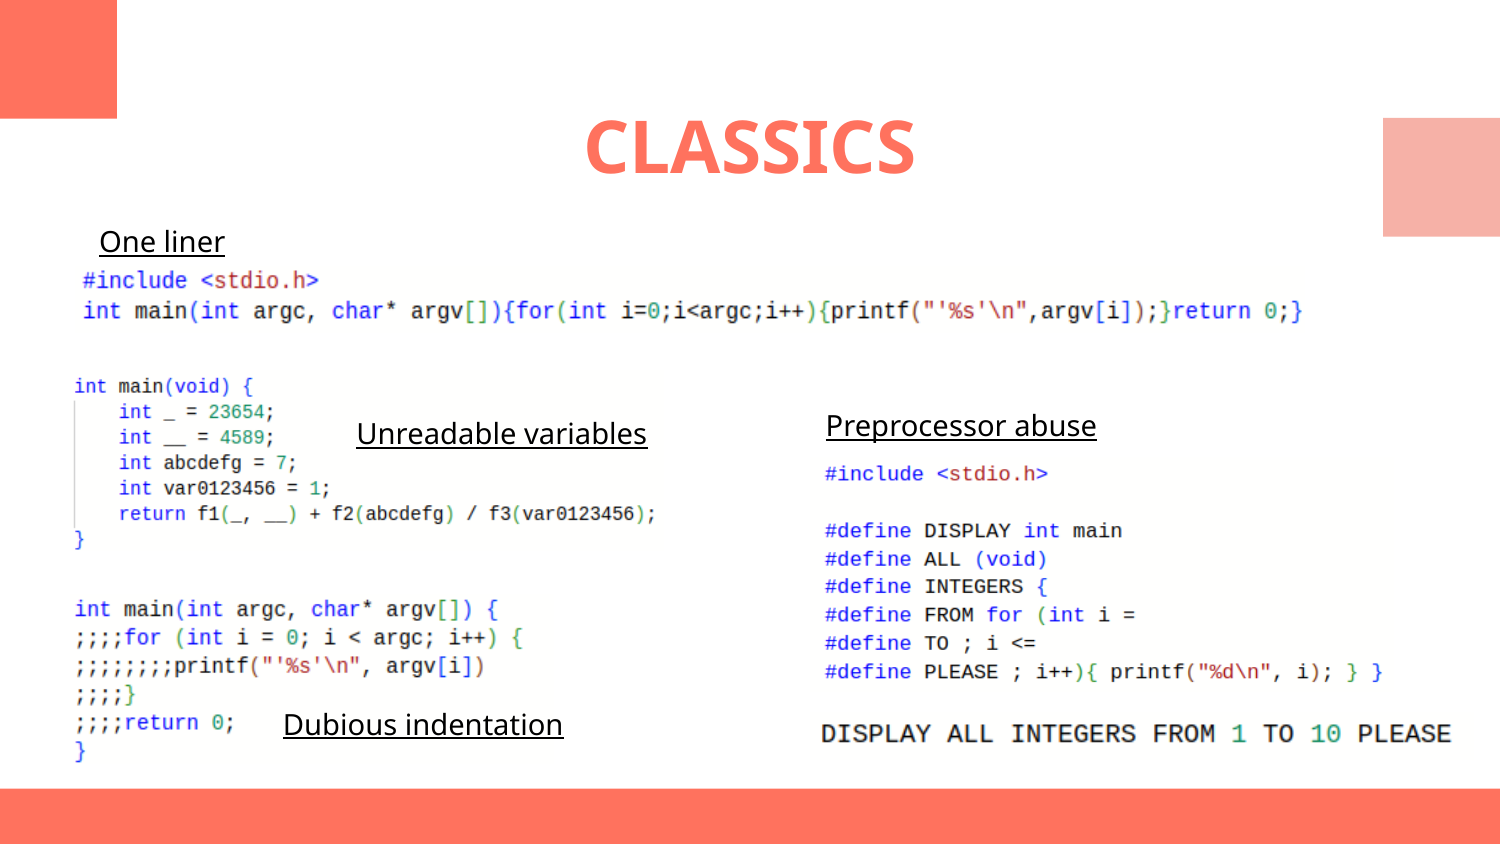

# CLASSICS
One liner
Preprocessor abuse
Unreadable variables
Dubious indentation